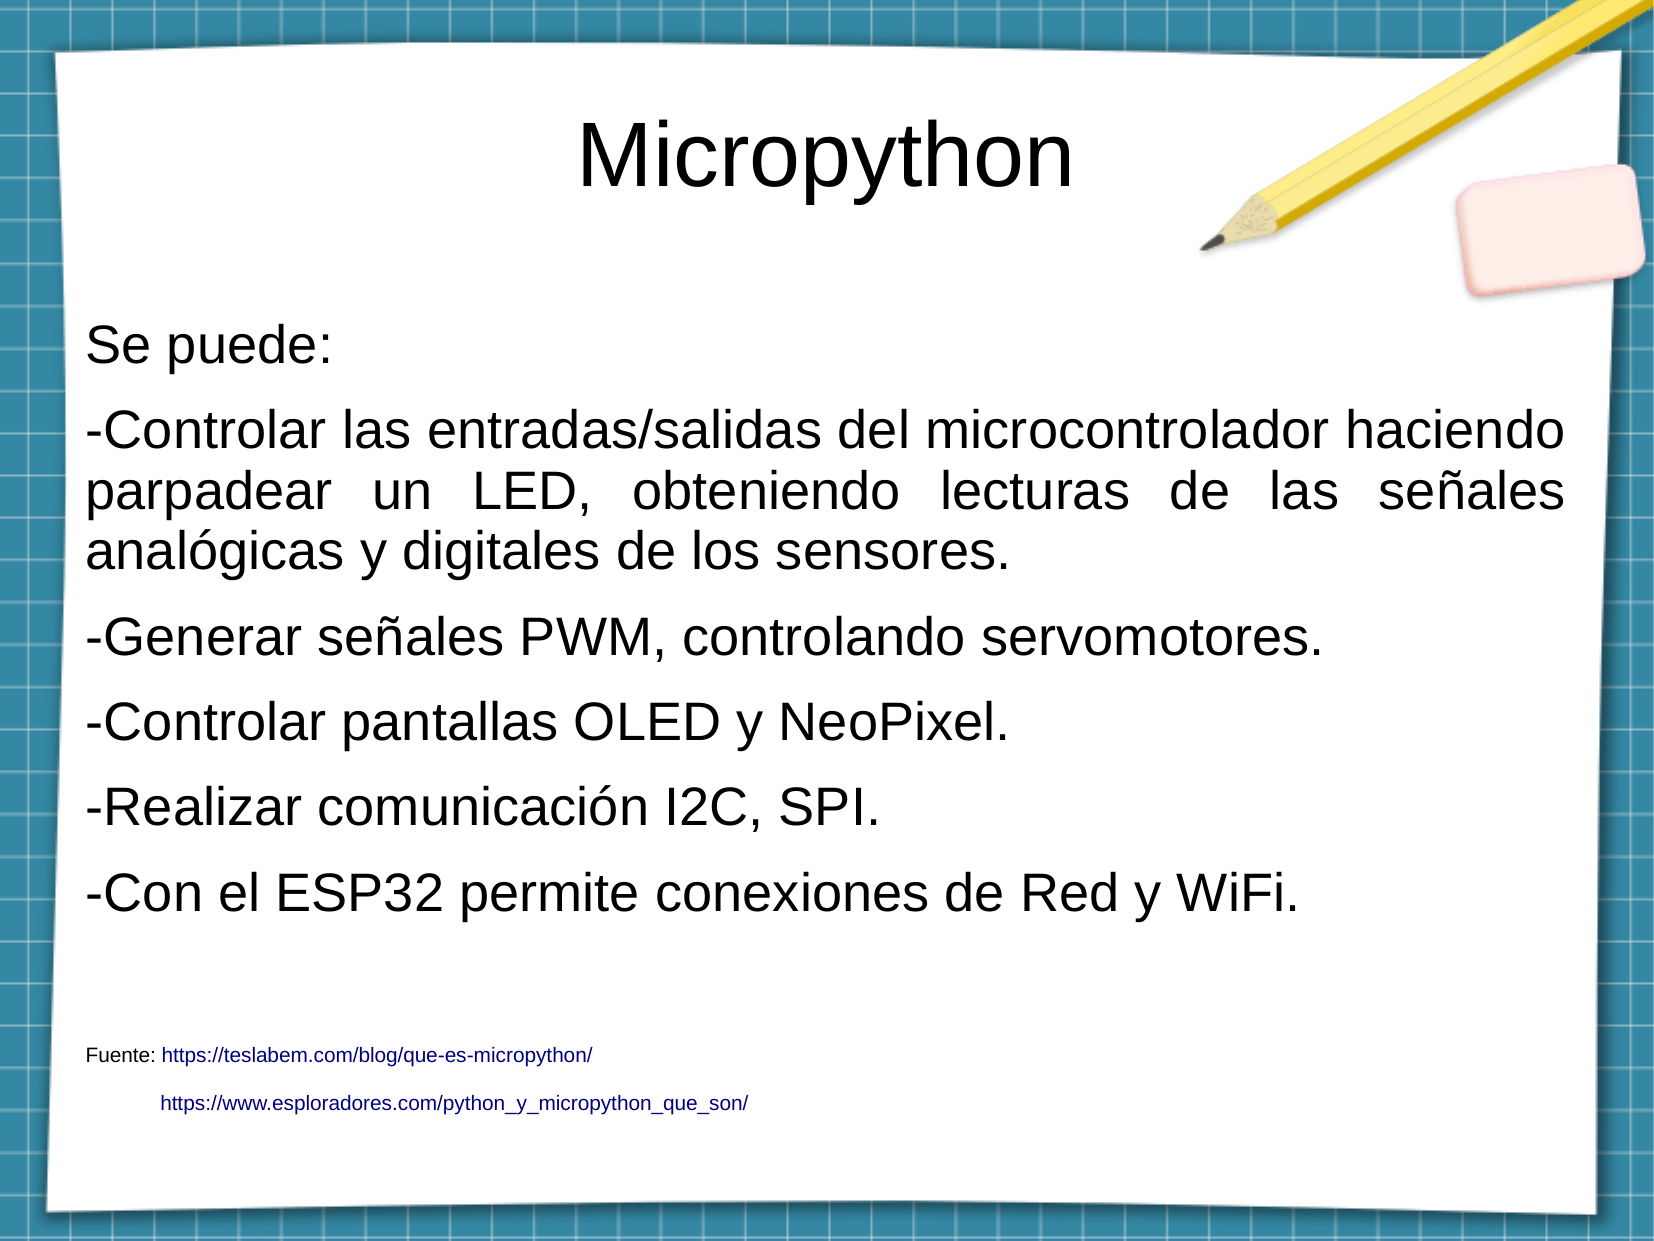

# Micropython
Se puede:
-Controlar las entradas/salidas del microcontrolador haciendo parpadear un LED, obteniendo lecturas de las señales analógicas y digitales de los sensores.
-Generar señales PWM, controlando servomotores.
-Controlar pantallas OLED y NeoPixel.
-Realizar comunicación I2C, SPI.
-Con el ESP32 permite conexiones de Red y WiFi.
Fuente: https://teslabem.com/blog/que-es-micropython/
 https://www.esploradores.com/python_y_micropython_que_son/